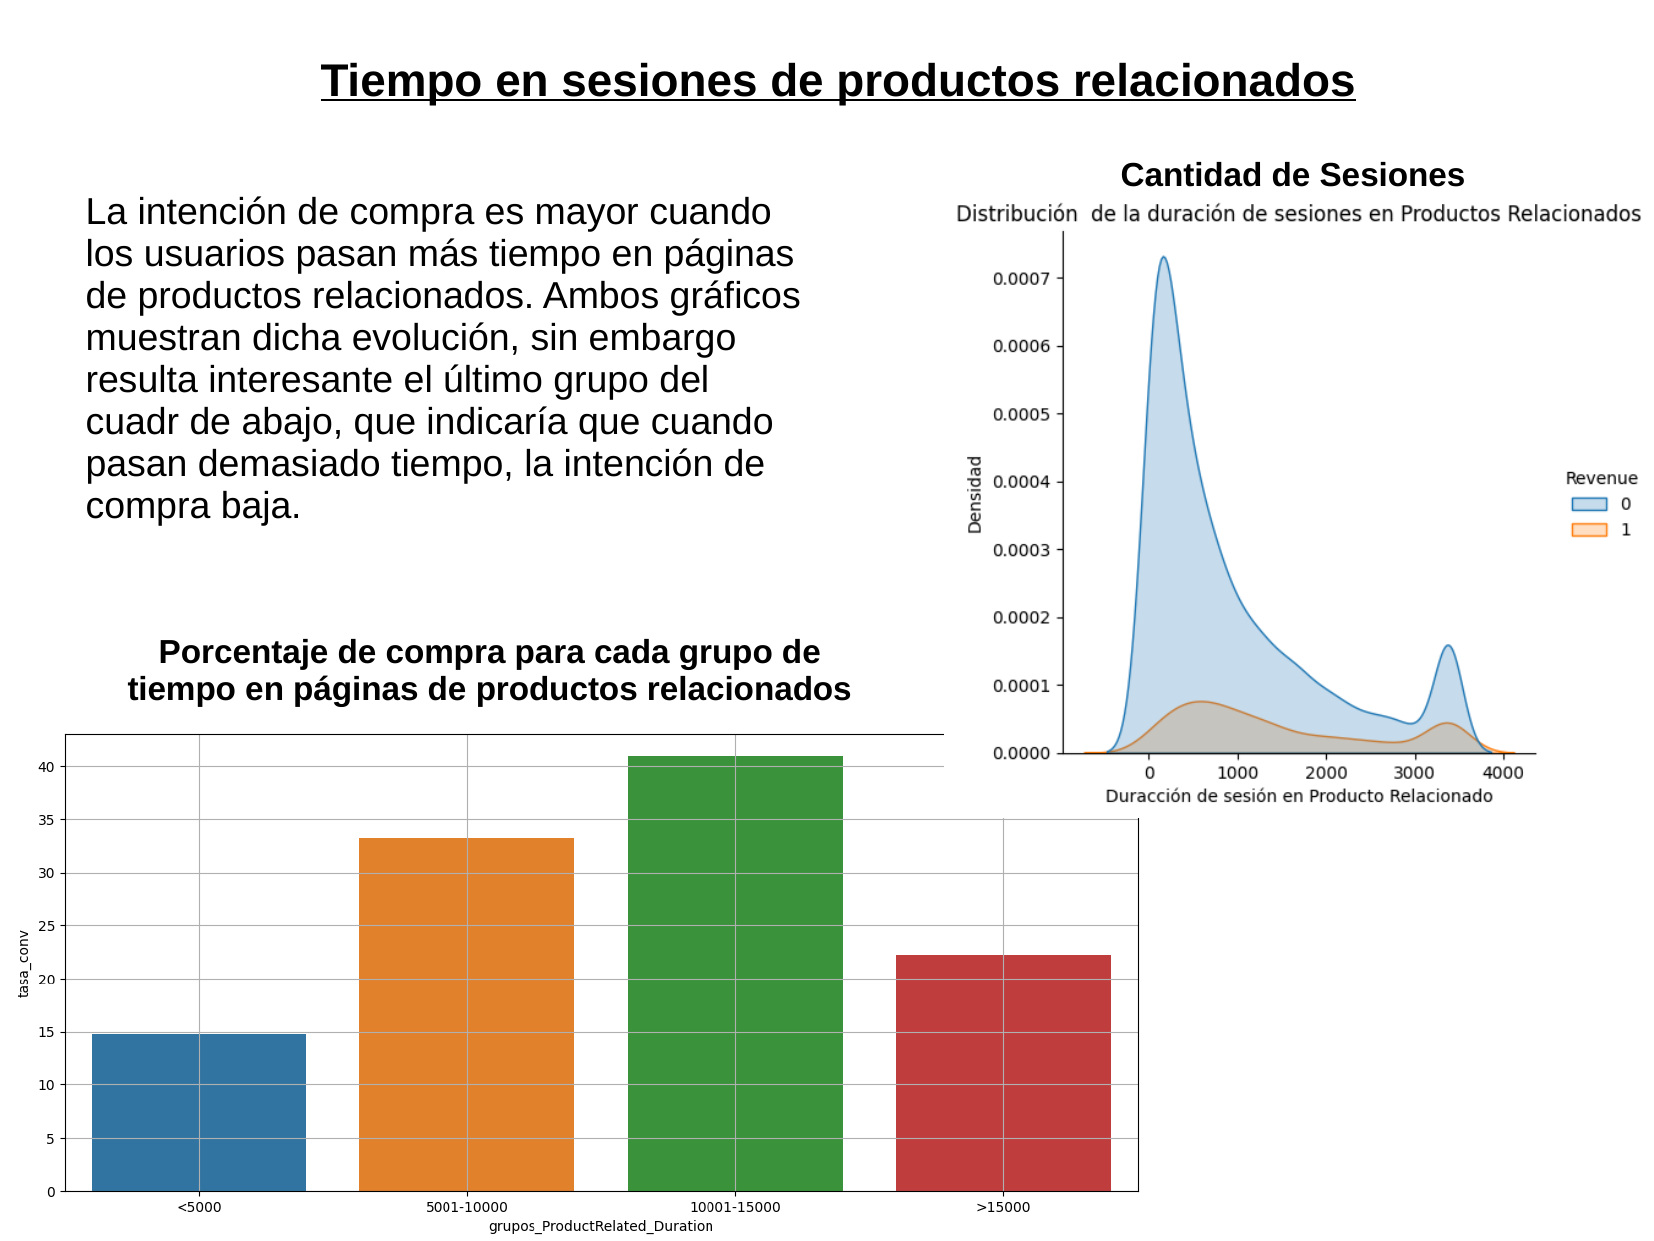

Tiempo en sesiones de productos relacionados
Cantidad de Sesiones
La intención de compra es mayor cuando los usuarios pasan más tiempo en páginas de productos relacionados. Ambos gráficos muestran dicha evolución, sin embargo resulta interesante el último grupo del cuadr de abajo, que indicaría que cuando pasan demasiado tiempo, la intención de compra baja.
Porcentaje de compra para cada grupo de tiempo en páginas de productos relacionados